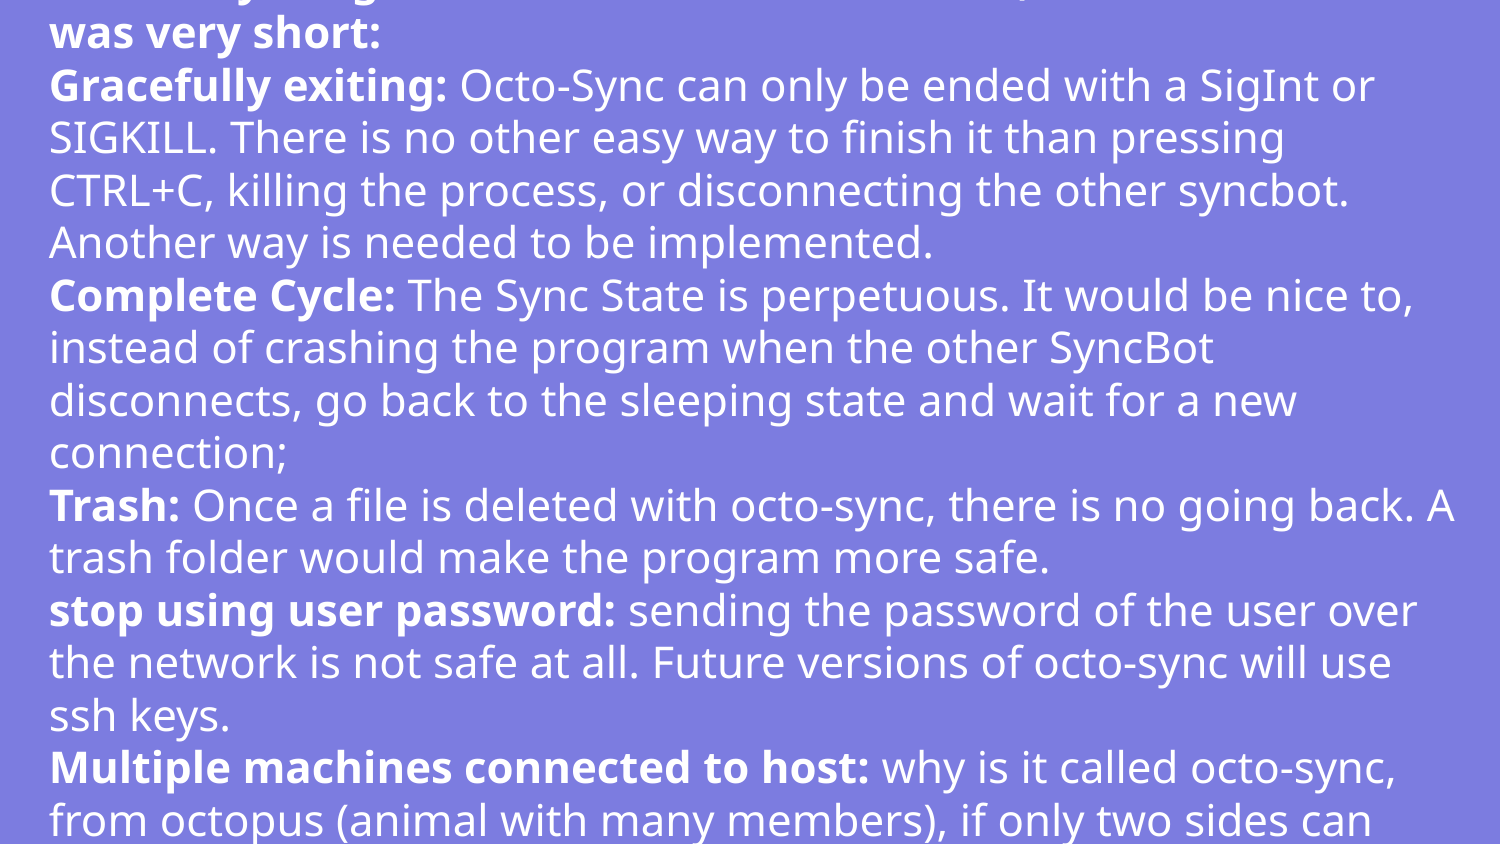

# Not everything that could be done was done, because the time was very short: Gracefully exiting: Octo-Sync can only be ended with a SigInt or SIGKILL. There is no other easy way to finish it than pressing CTRL+C, killing the process, or disconnecting the other syncbot. Another way is needed to be implemented. Complete Cycle: The Sync State is perpetuous. It would be nice to, instead of crashing the program when the other SyncBot disconnects, go back to the sleeping state and wait for a new connection; Trash: Once a file is deleted with octo-sync, there is no going back. A trash folder would make the program more safe. stop using user password: sending the password of the user over the network is not safe at all. Future versions of octo-sync will use ssh keys. Multiple machines connected to host: why is it called octo-sync, from octopus (animal with many members), if only two sides can synchronize with it? Well… i also plan to do it on the future.